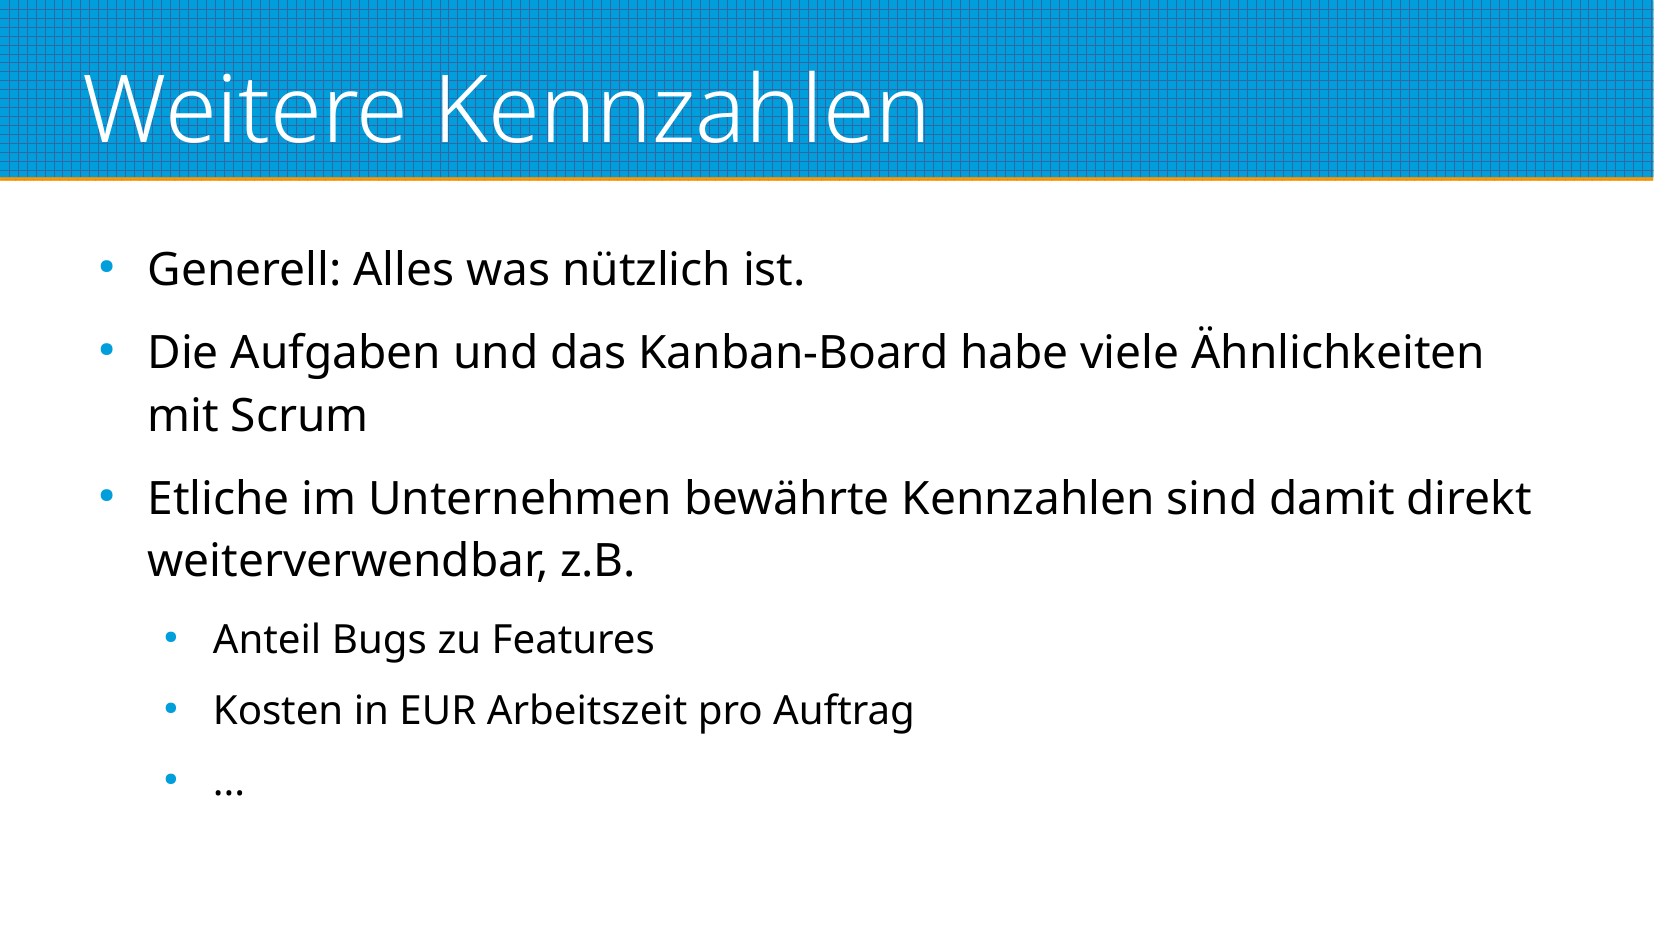

# Weitere Kennzahlen
Generell: Alles was nützlich ist.
Die Aufgaben und das Kanban-Board habe viele Ähnlichkeiten mit Scrum
Etliche im Unternehmen bewährte Kennzahlen sind damit direkt weiterverwendbar, z.B.
Anteil Bugs zu Features
Kosten in EUR Arbeitszeit pro Auftrag
...